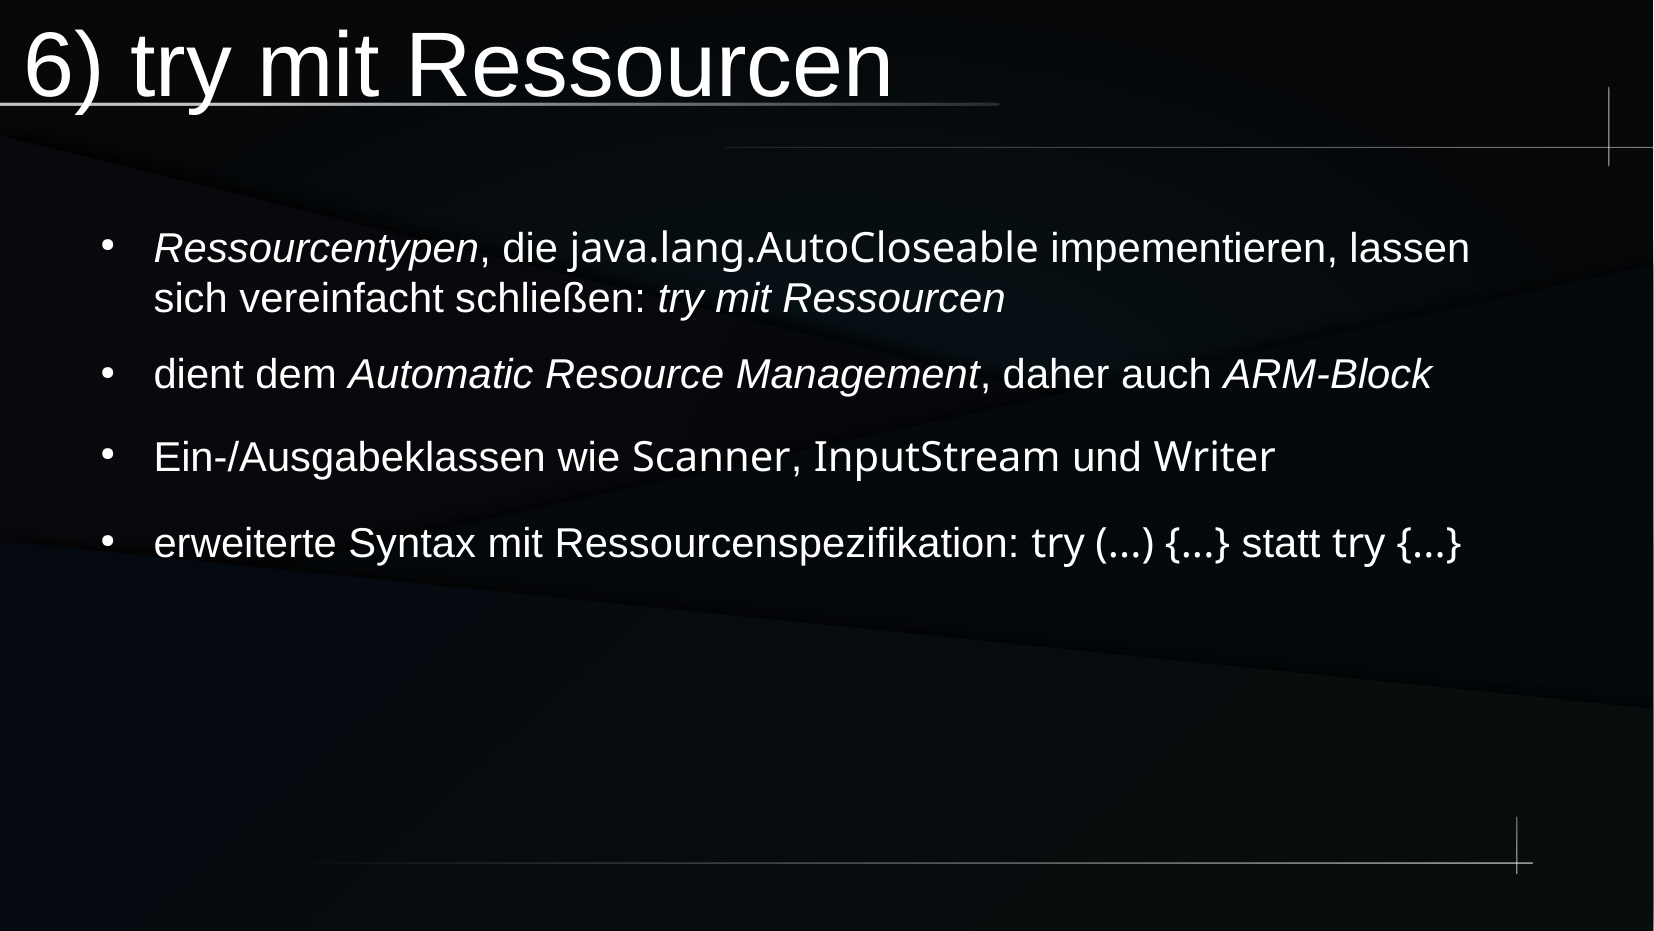

6) try mit Ressourcen
# Ressourcentypen, die java.lang.AutoCloseable impementieren, lassen sich vereinfacht schließen: try mit Ressourcen
dient dem Automatic Resource Management, daher auch ARM-Block
Ein-/Ausgabeklassen wie Scanner, InputStream und Writer
erweiterte Syntax mit Ressourcenspezifikation: try (...) {...} statt try {...}